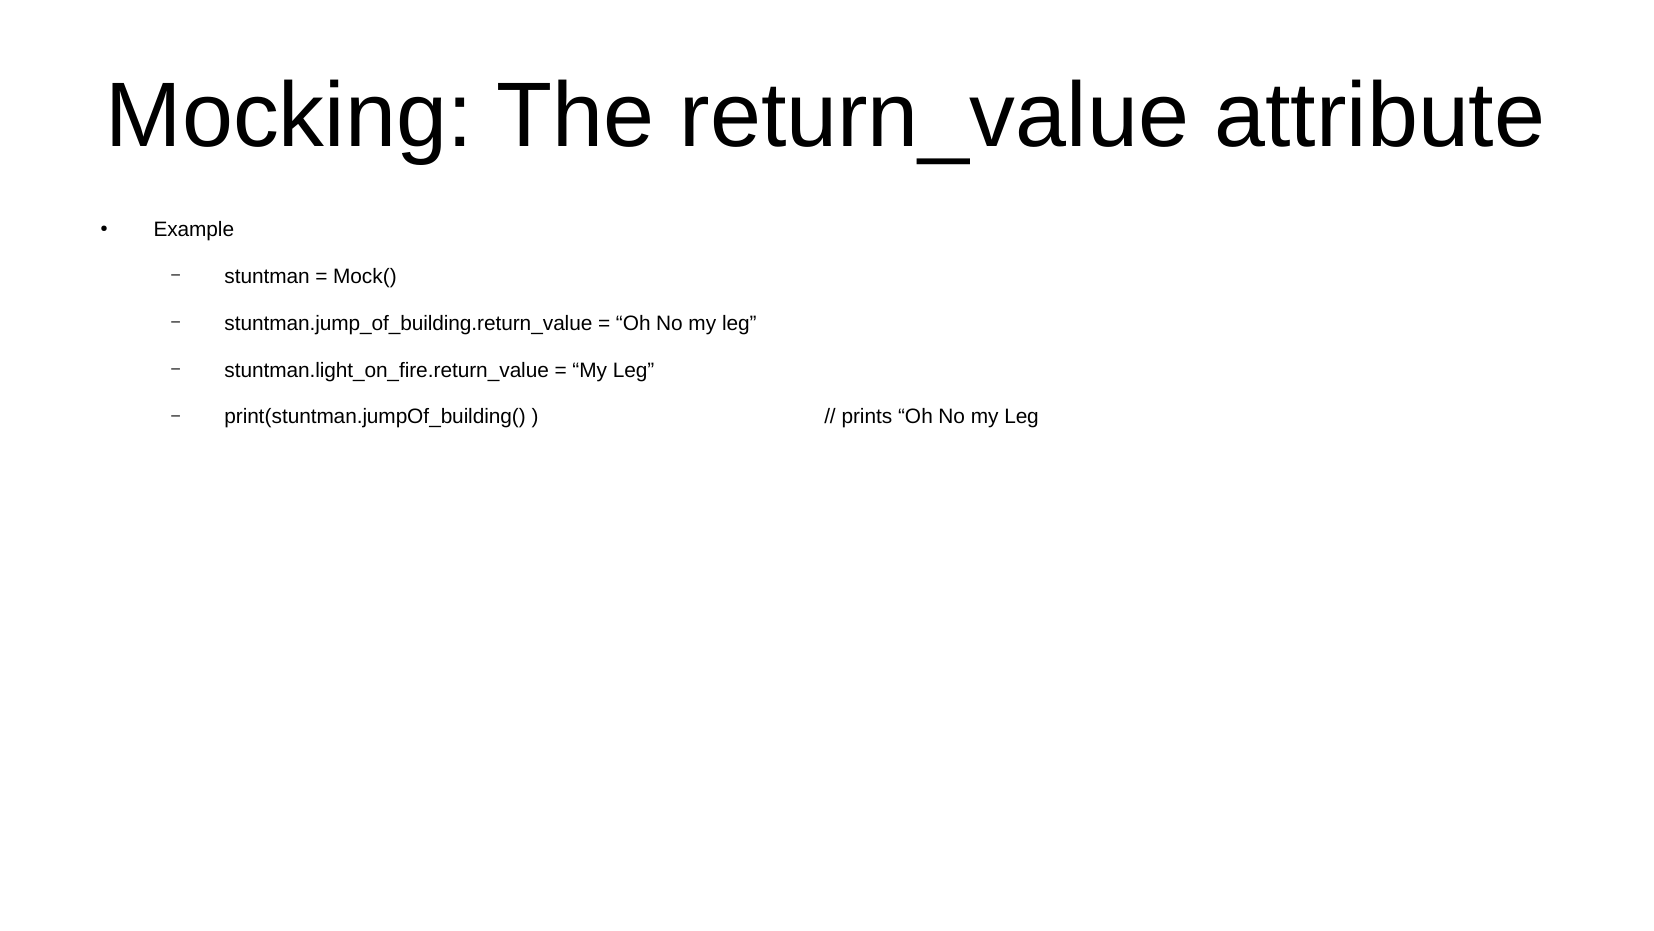

# Mocking: The return_value attribute
Example
stuntman = Mock()
stuntman.jump_of_building.return_value = “Oh No my leg”
stuntman.light_on_fire.return_value = “My Leg”
print(stuntman.jumpOf_building() )				// prints “Oh No my Leg